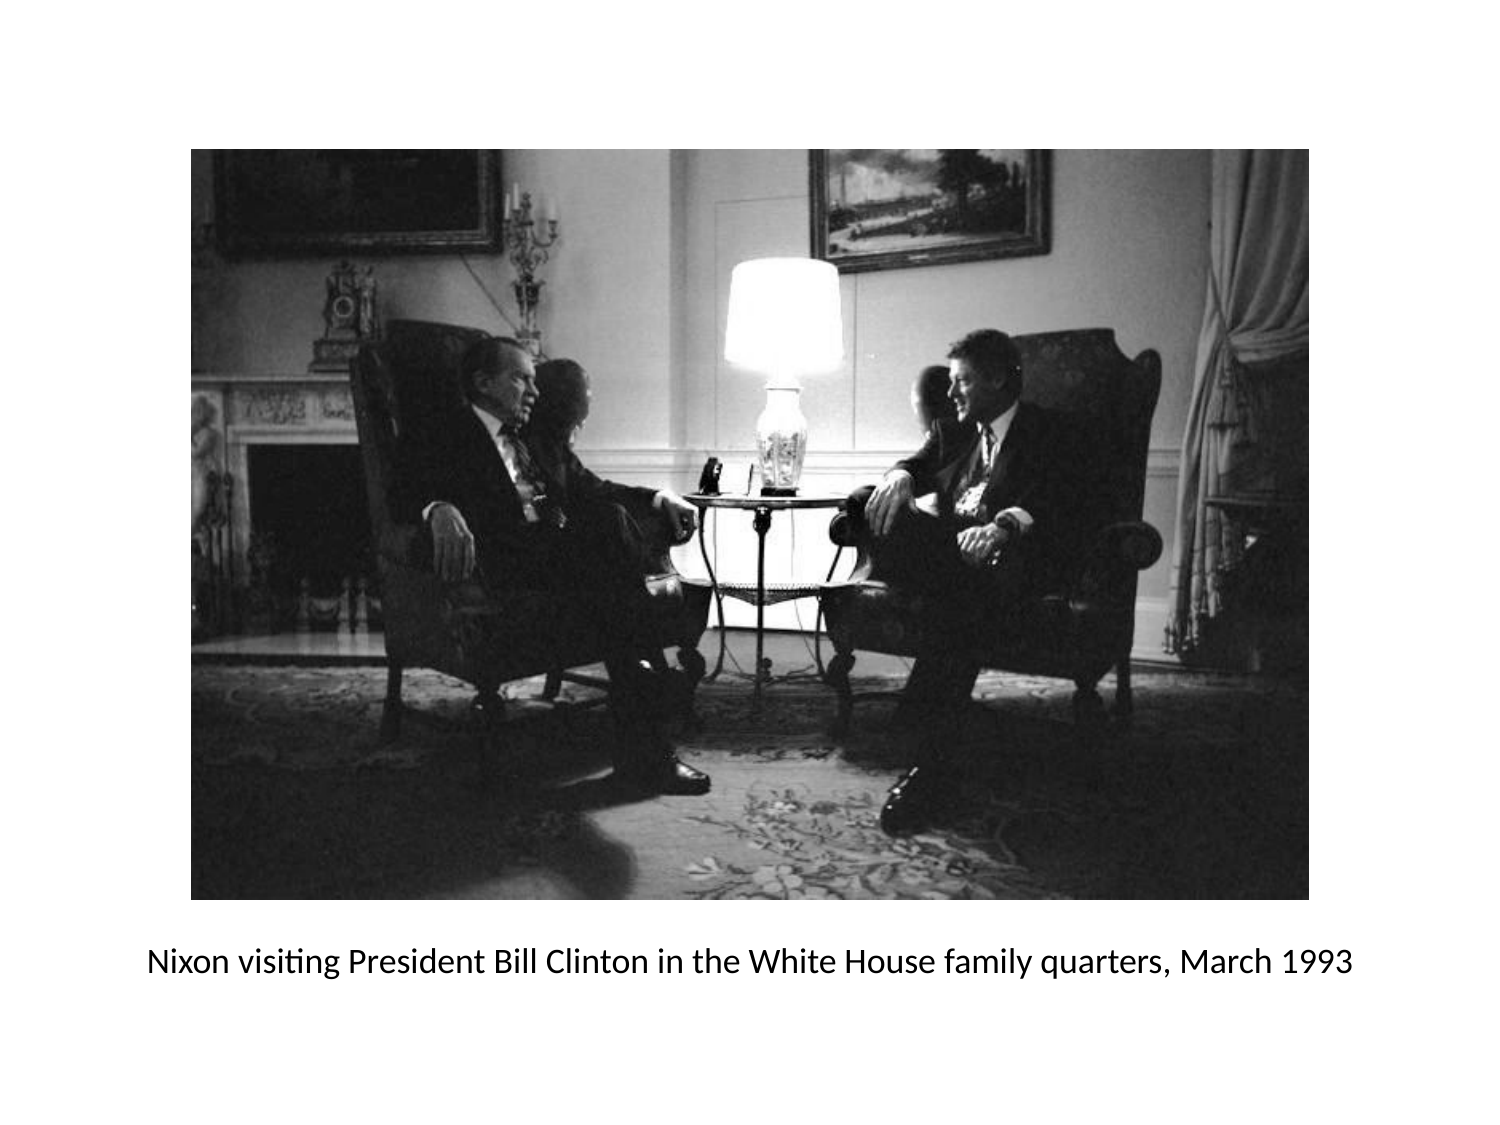

Nixon visiting President Bill Clinton in the White House family quarters, March 1993